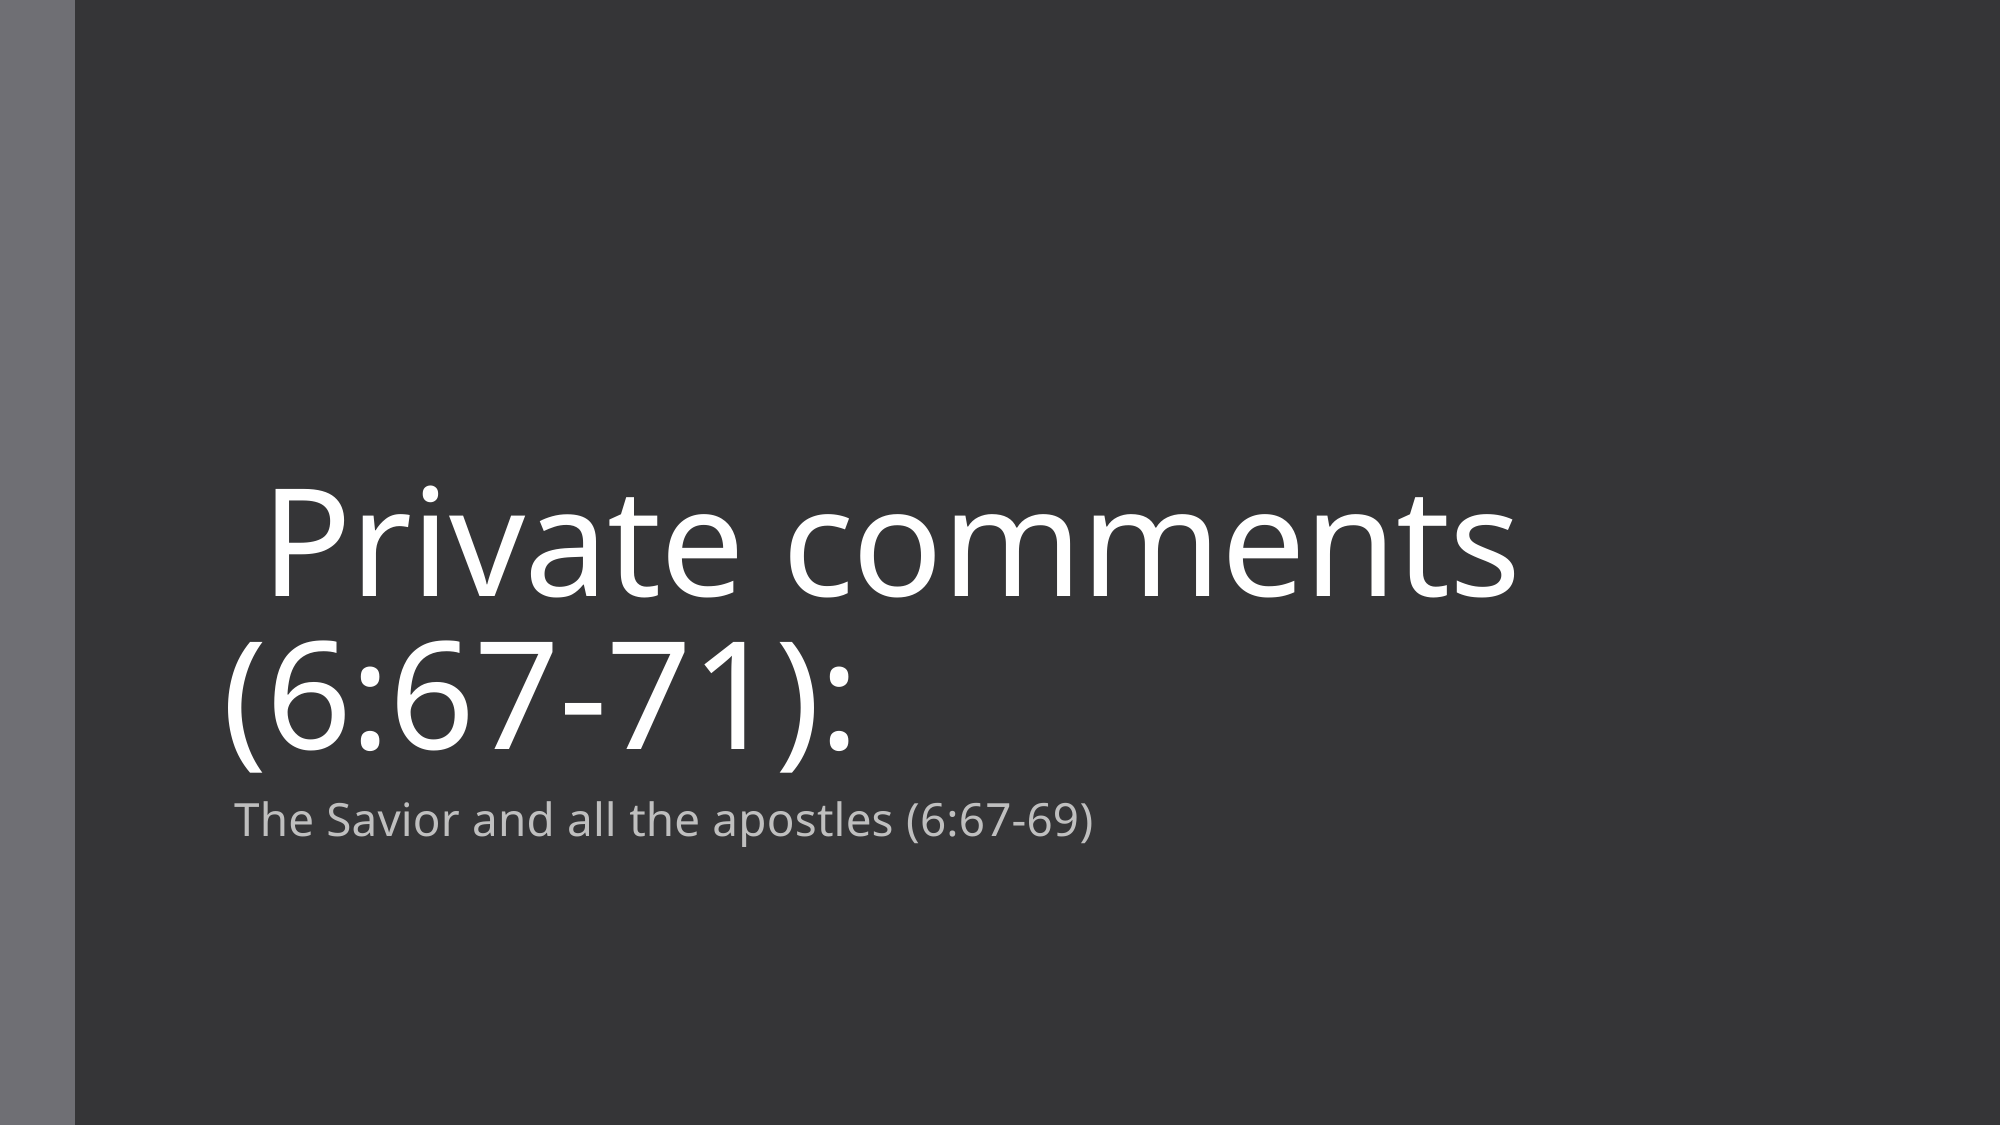

# Private comments (6:67-71):
 The Savior and all the apostles (6:67-69)